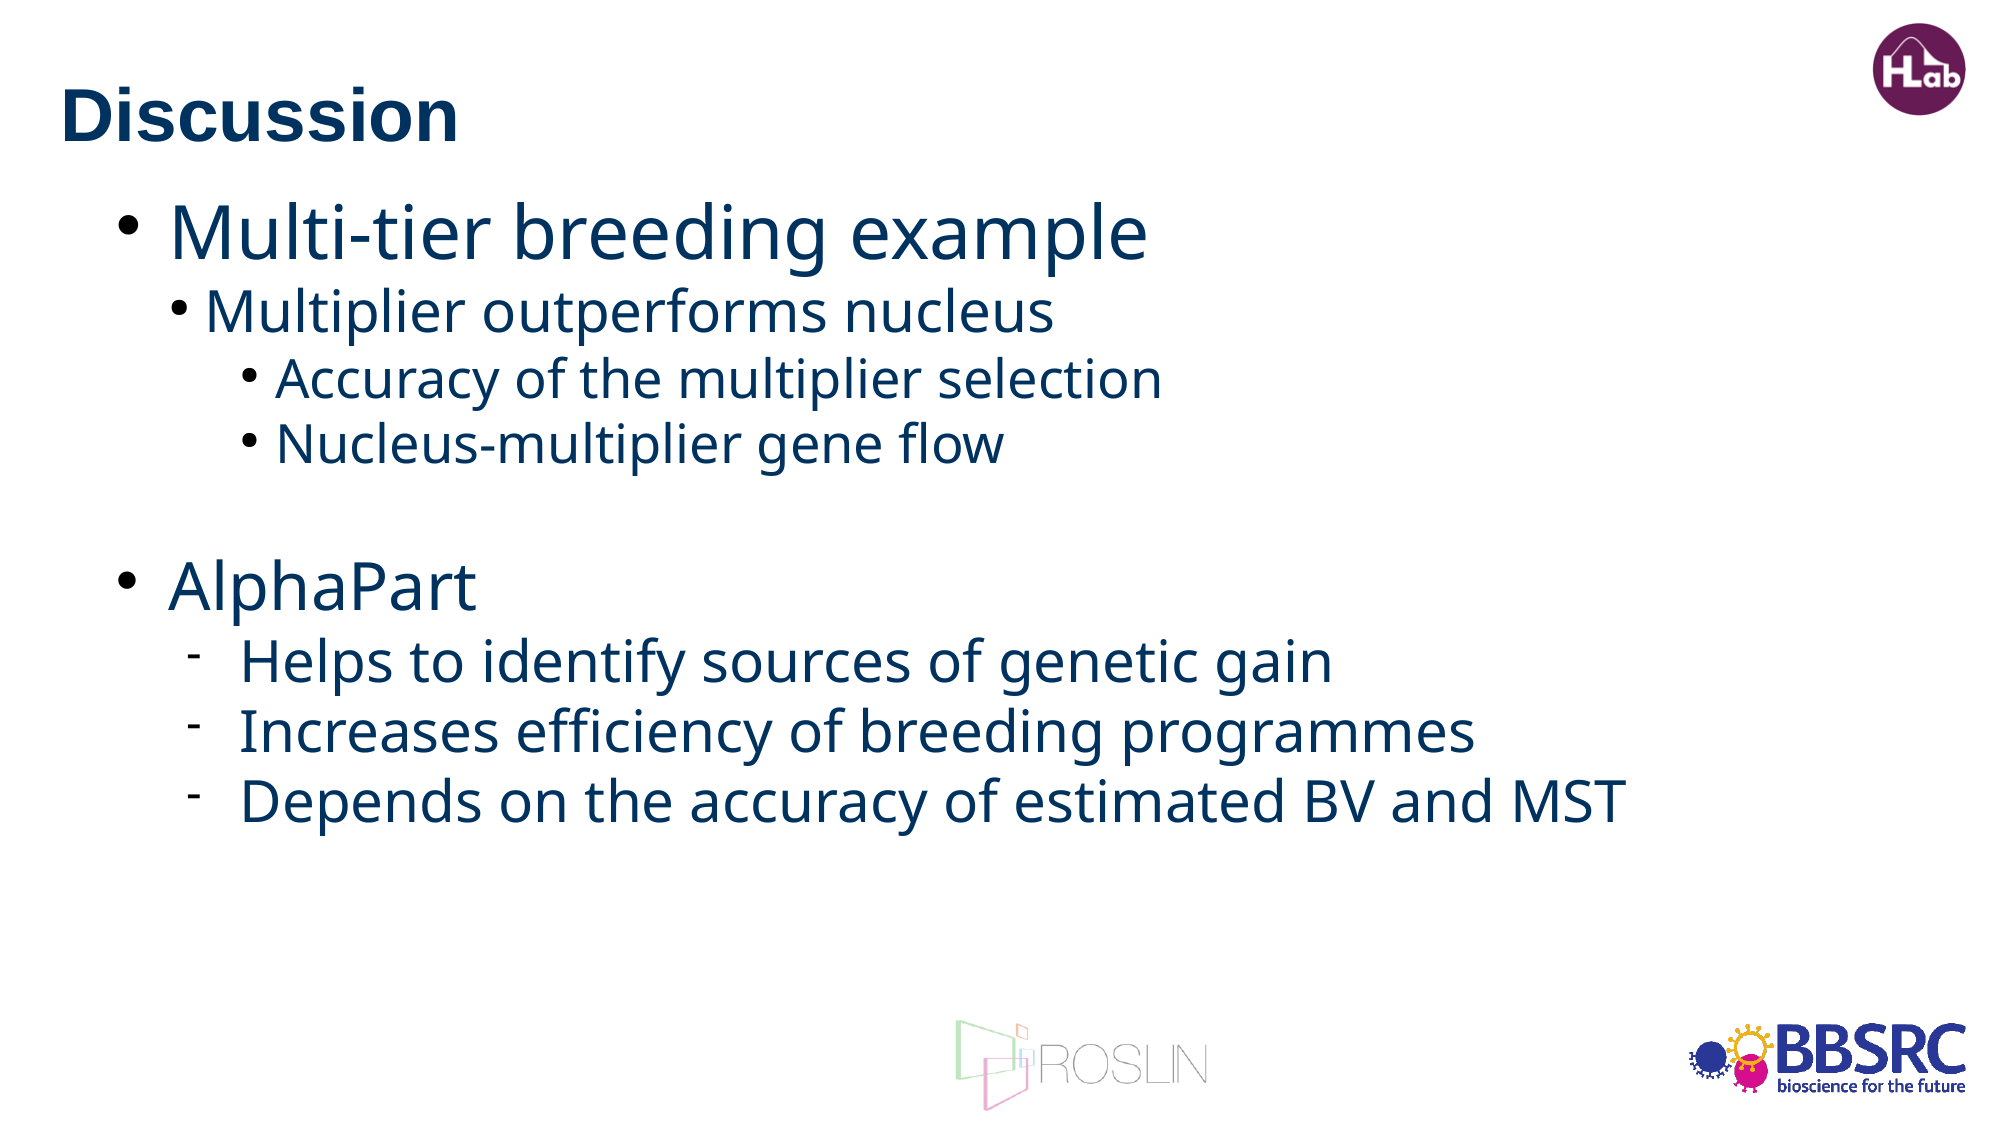

Discussion
Multi-tier breeding example
Multiplier outperforms nucleus
Accuracy of the multiplier selection
Nucleus-multiplier gene flow
AlphaPart
Helps to identify sources of genetic gain
Increases efficiency of breeding programmes
Depends on the accuracy of estimated BV and MST